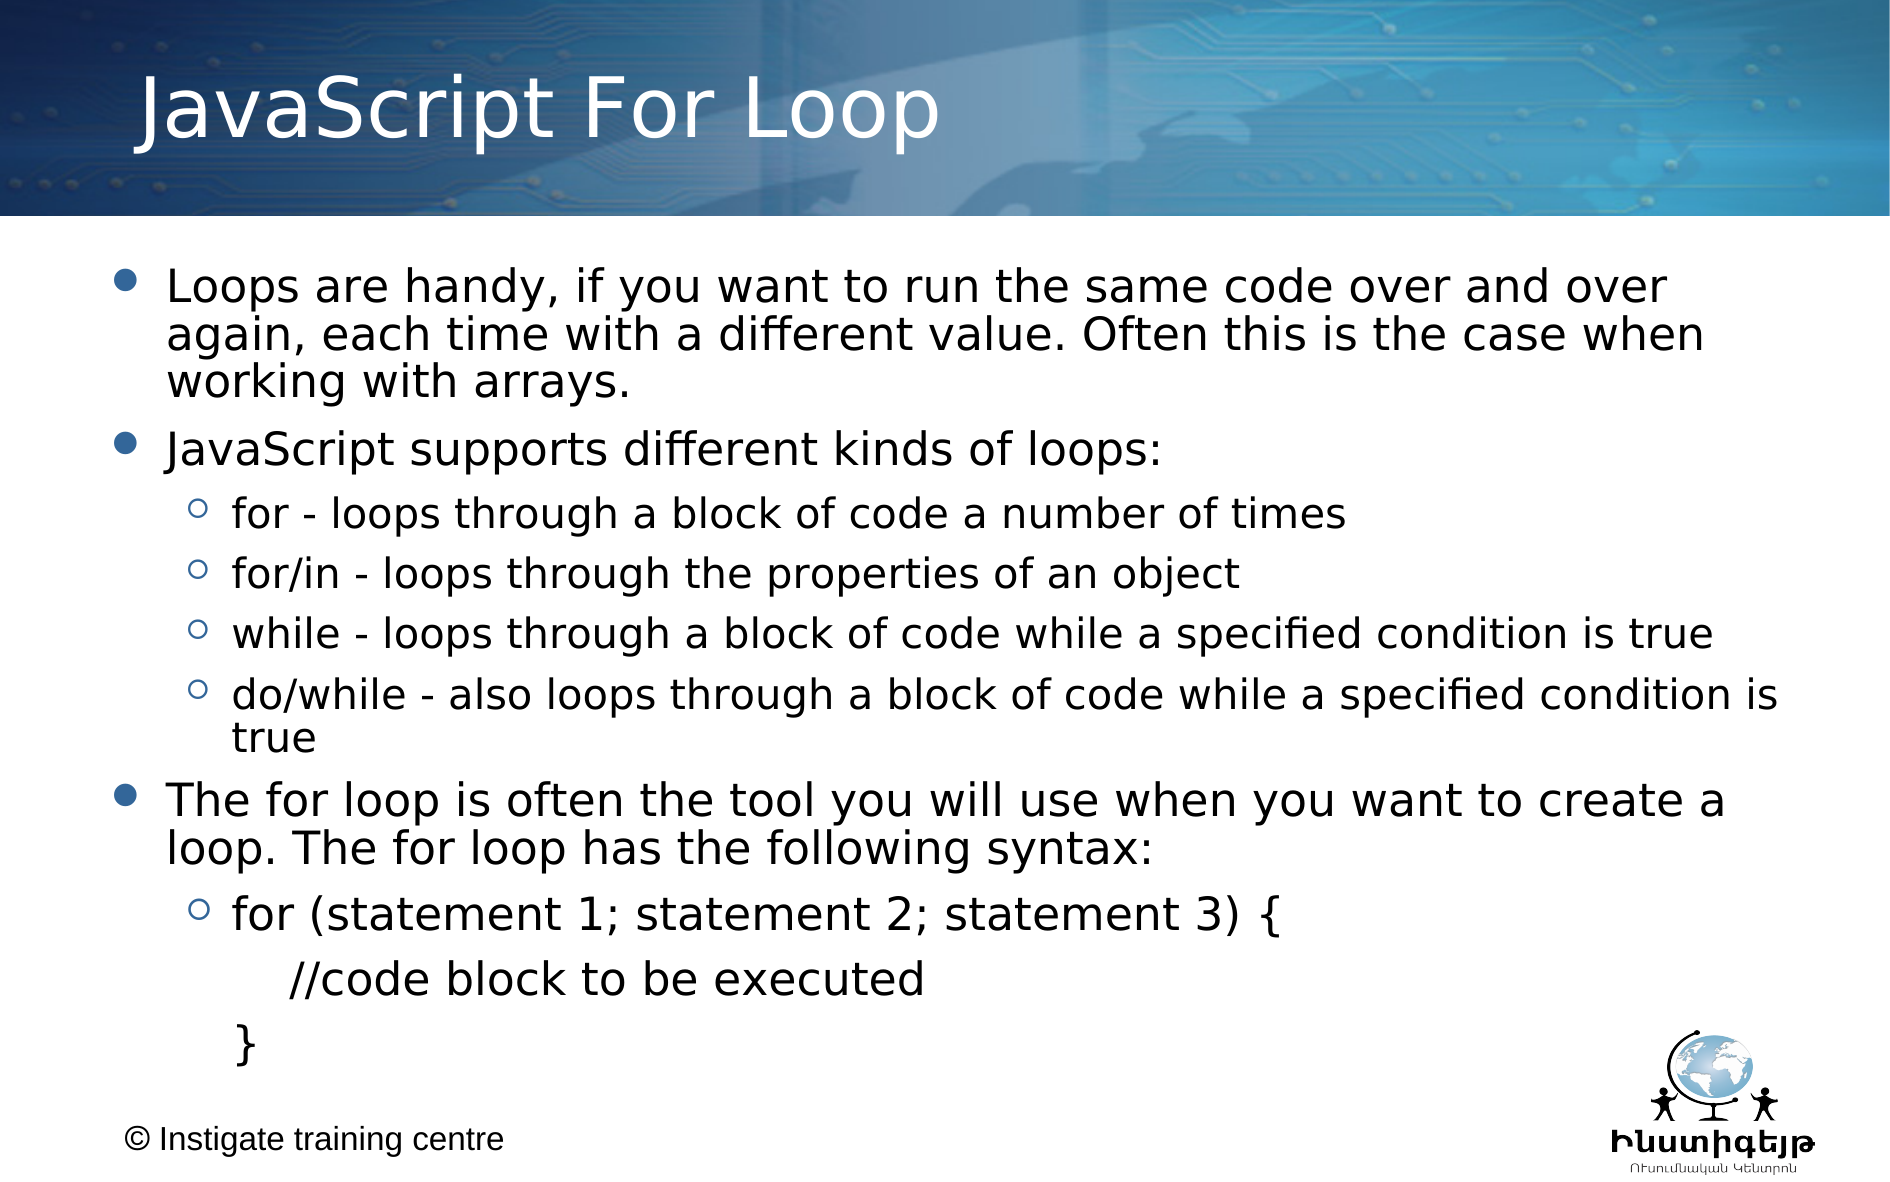

JavaScript For Loop
# Loops are handy, if you want to run the same code over and over again, each time with a different value. Often this is the case when working with arrays.
JavaScript supports different kinds of loops:
for - loops through a block of code a number of times
for/in - loops through the properties of an object
while - loops through a block of code while a specified condition is true
do/while - also loops through a block of code while a specified condition is true
The for loop is often the tool you will use when you want to create a loop. The for loop has the following syntax:
for (statement 1; statement 2; statement 3) {
 //code block to be executed
}